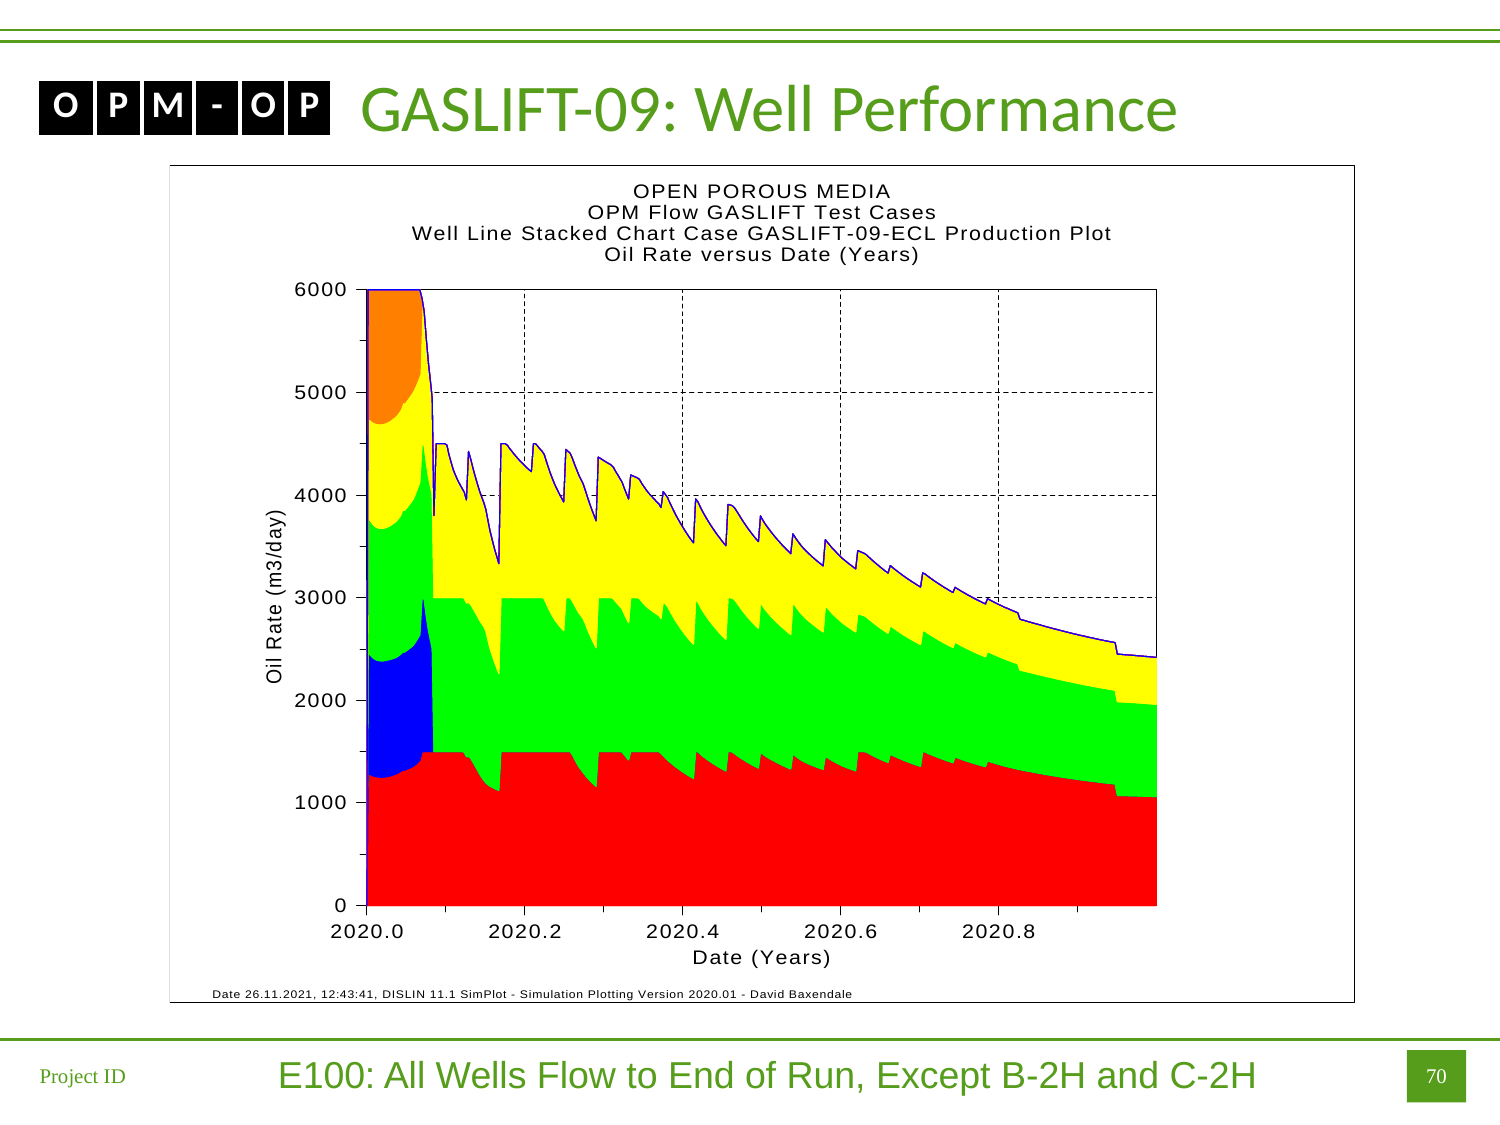

# GASLIFT-09: Well Performance
E100: All Wells Flow to End of Run, Except B-2H and C-2H
Project ID
70